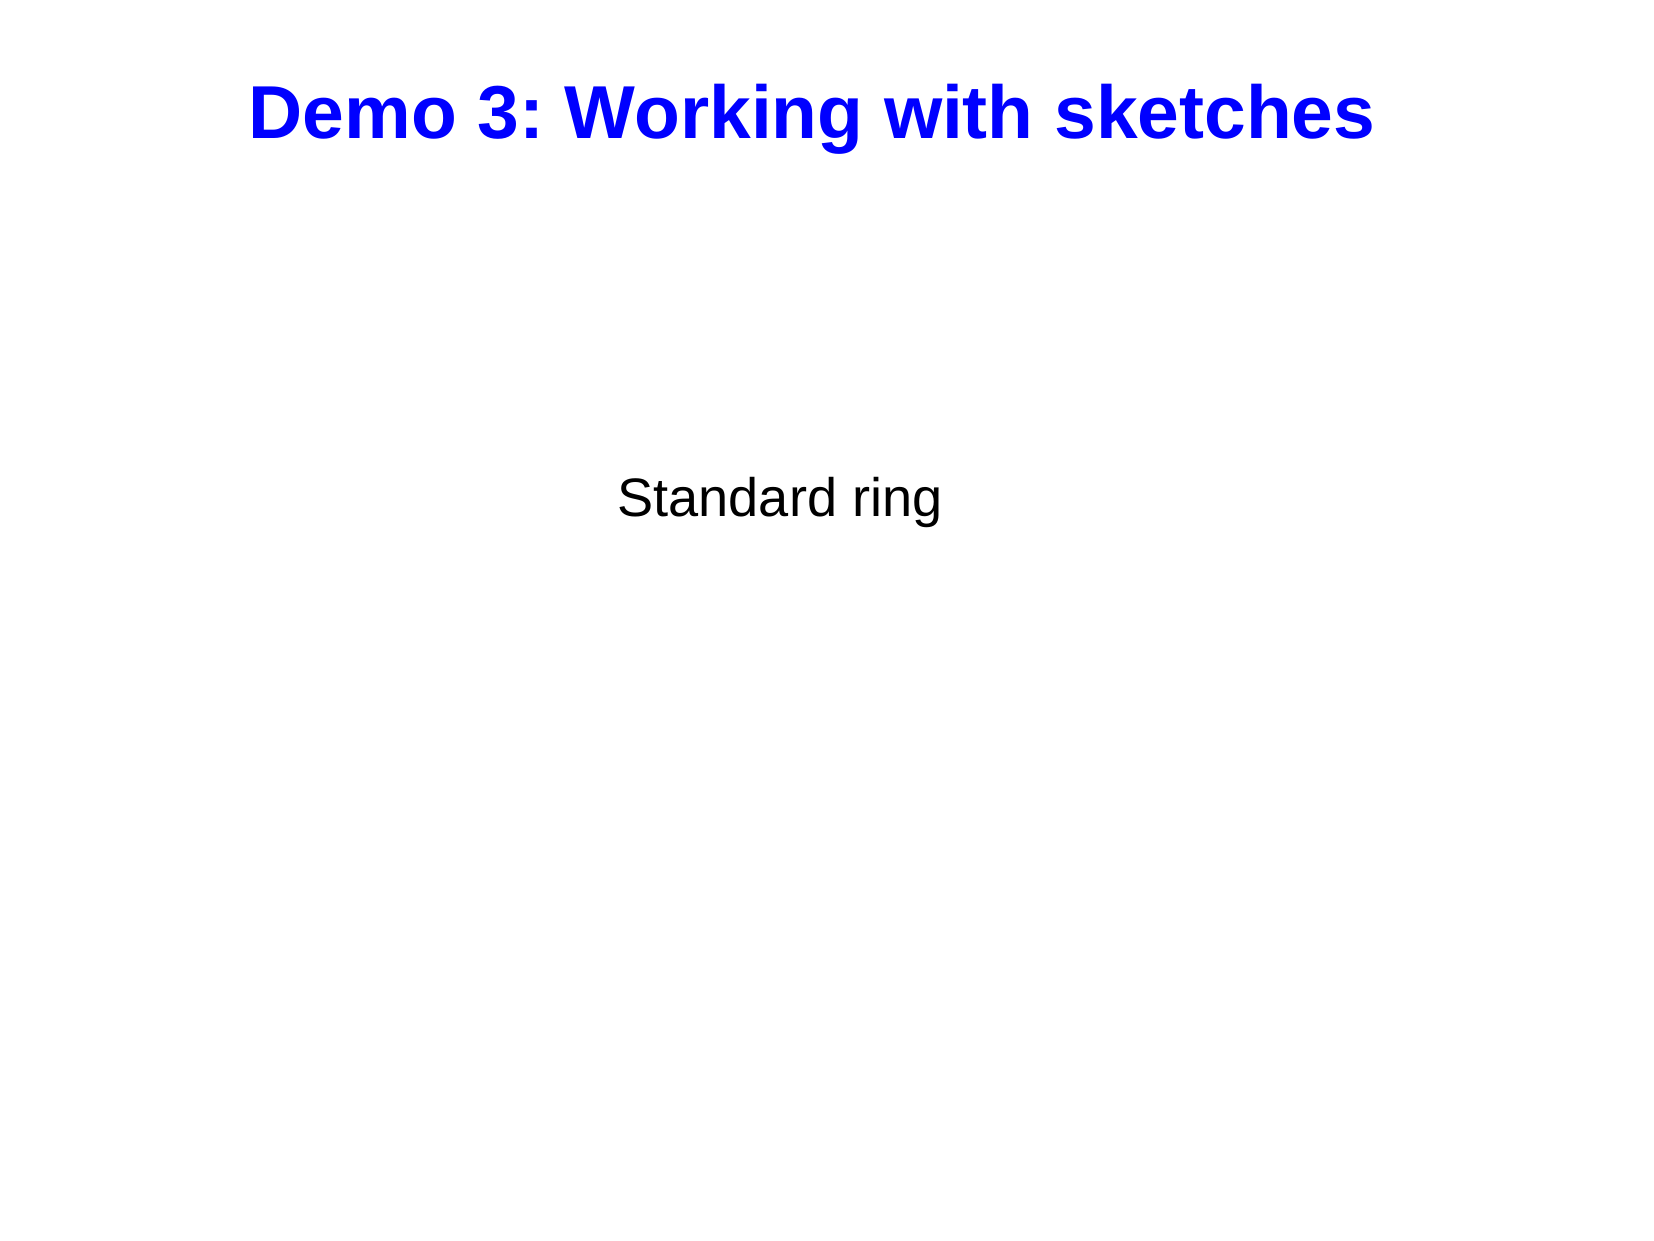

Demo 3: Working with sketches
# Standard ring